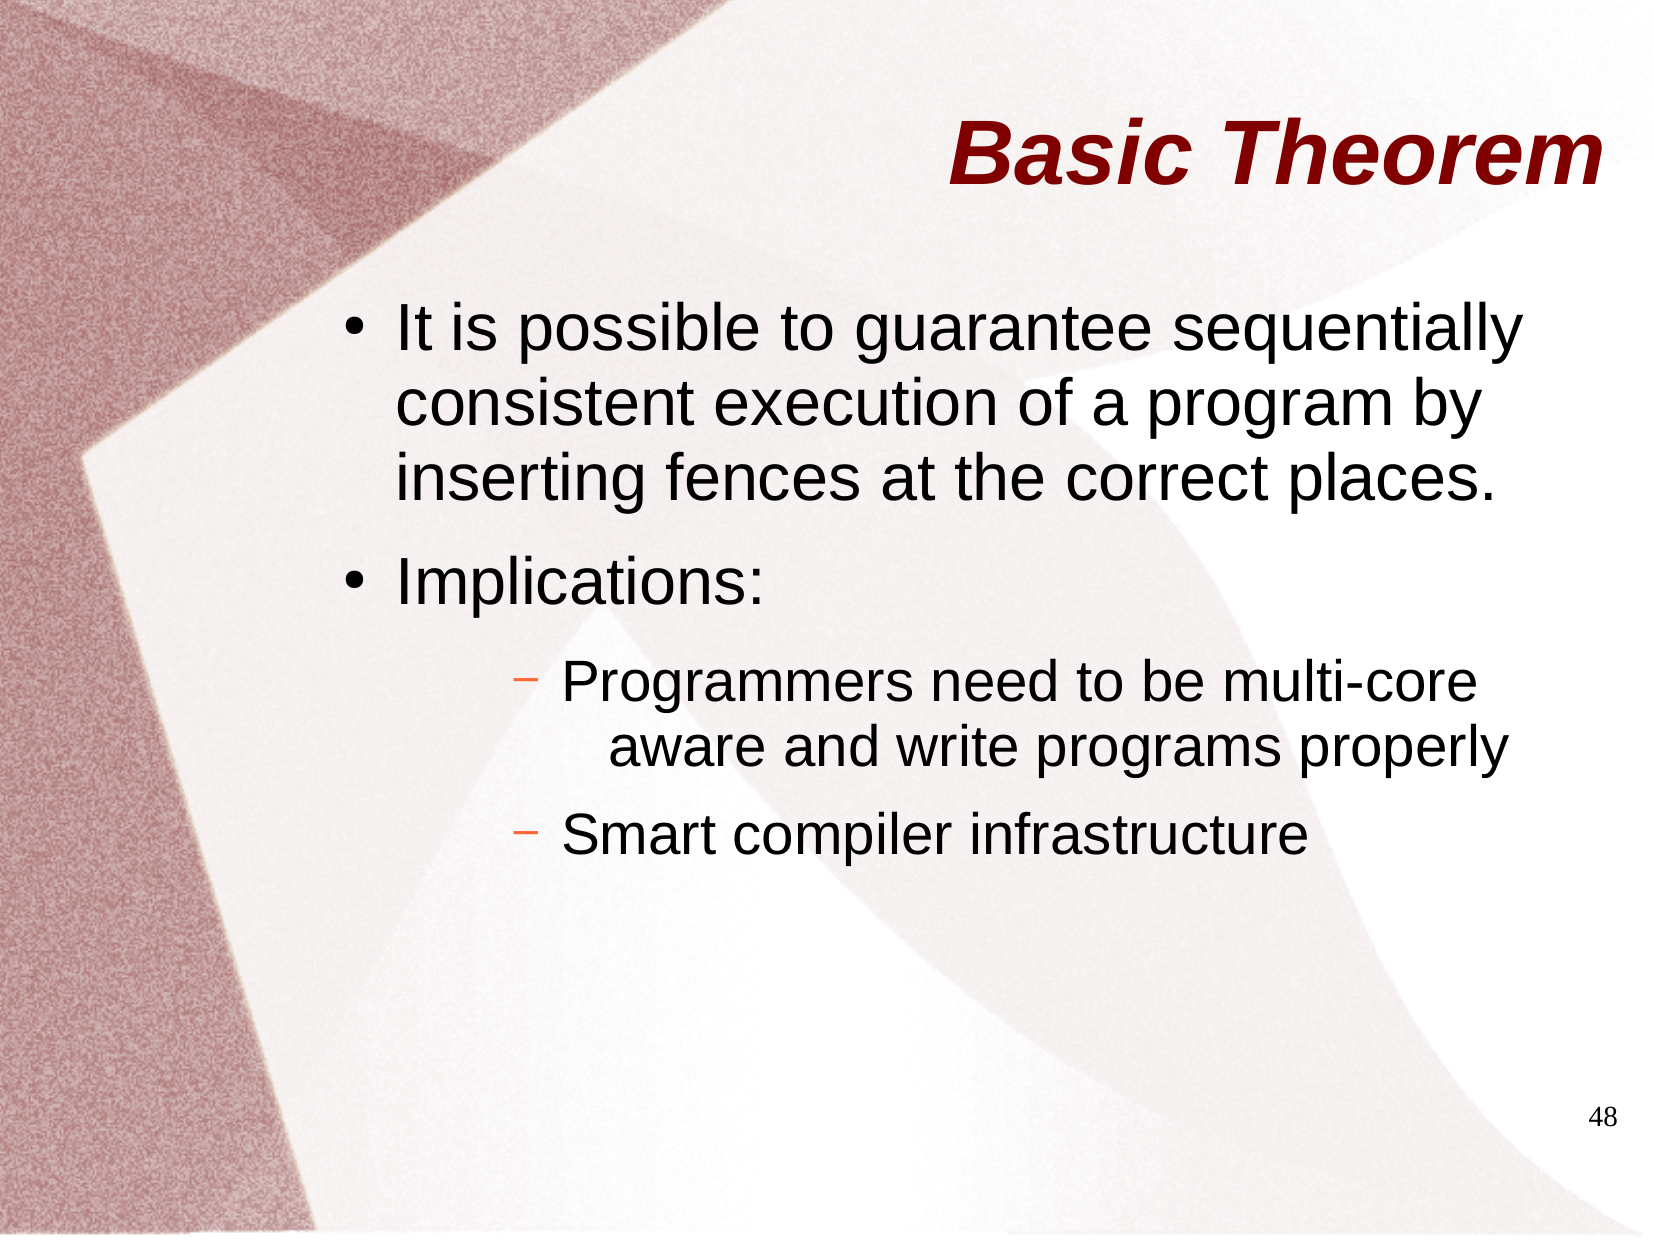

# Basic Theorem
It is possible to guarantee sequentially consistent execution of a program by inserting fences at the correct places.
Implications:
Programmers need to be multi-core aware and write programs properly
Smart compiler infrastructure
48